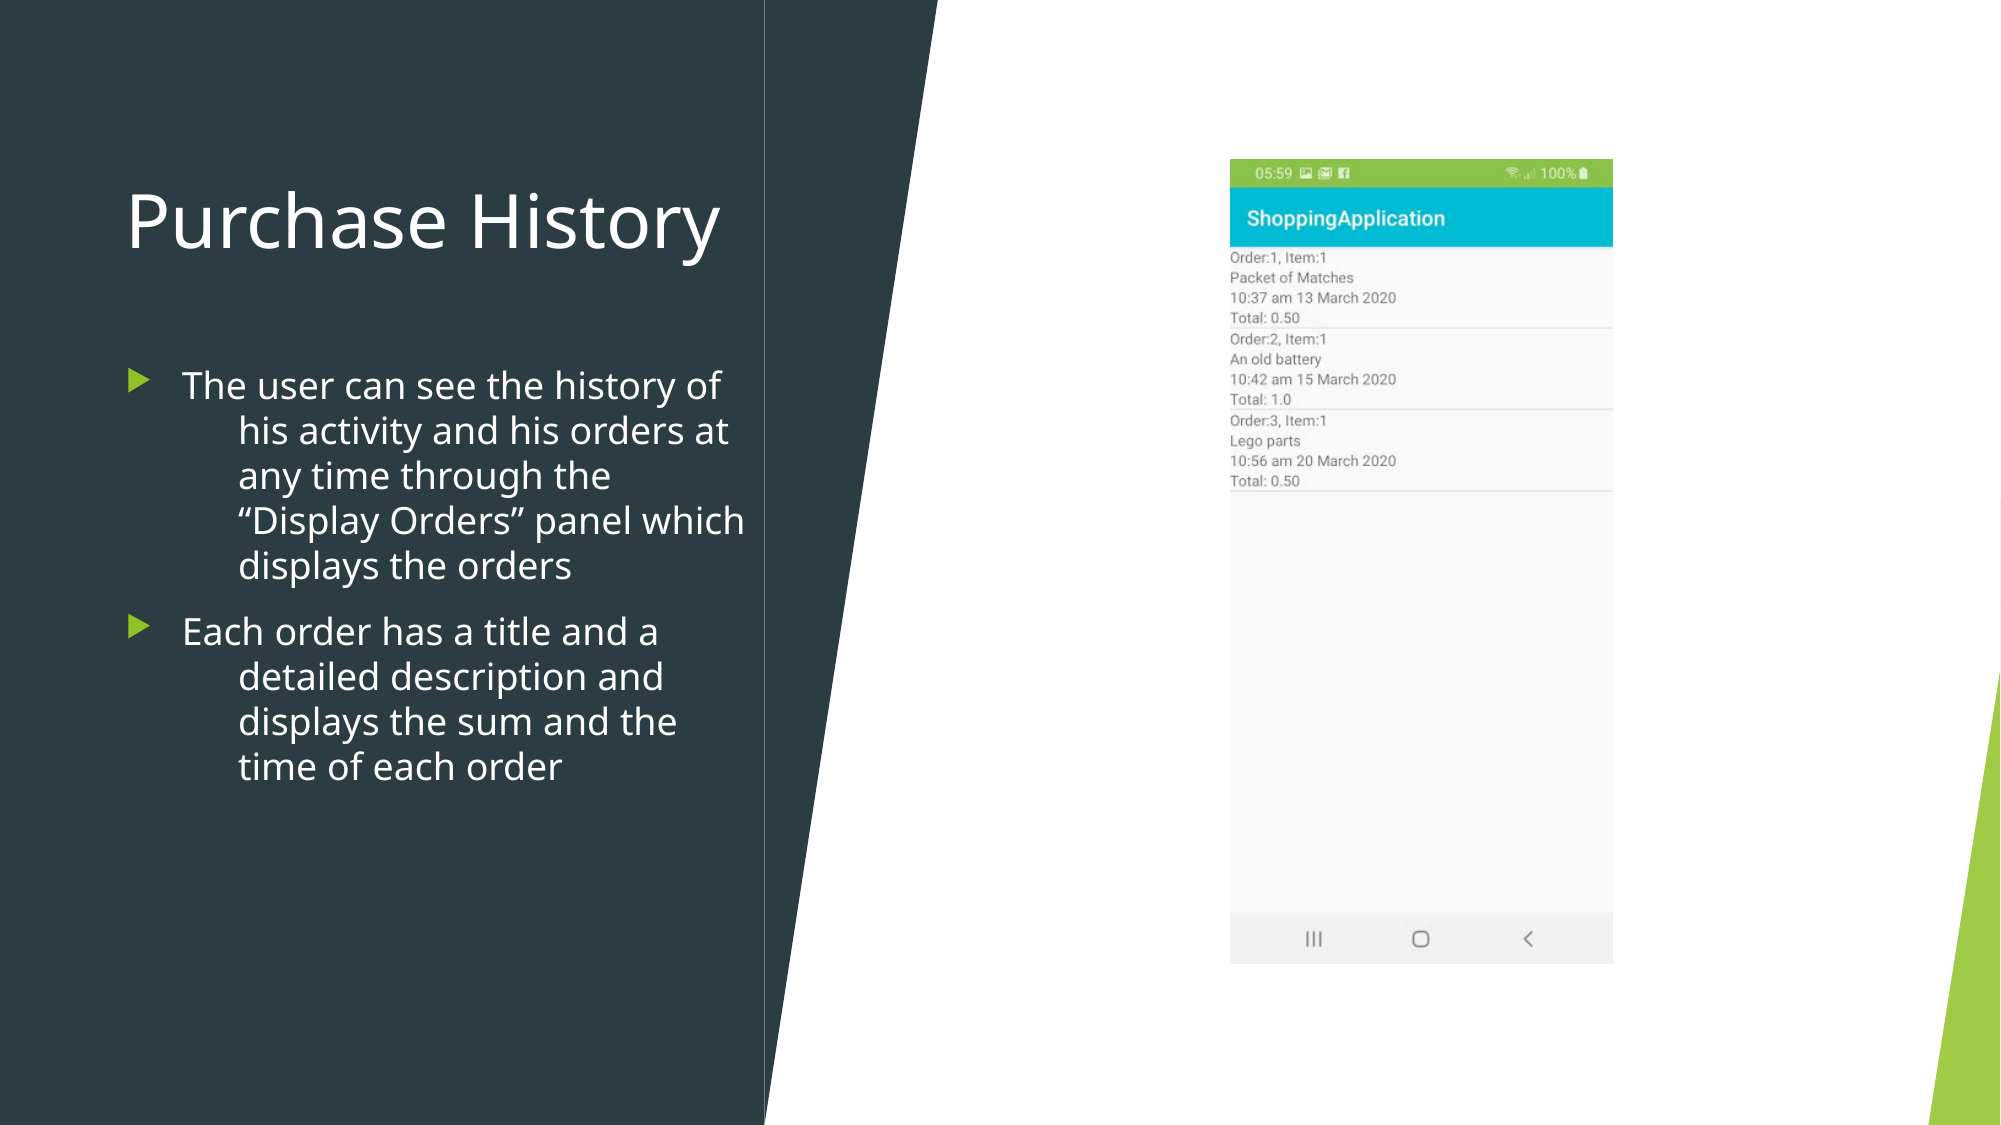

# Purchase History
The user can see the history of his activity and his orders at any time through the “Display Orders” panel which displays the orders
Each order has a title and a detailed description and displays the sum and the time of each order